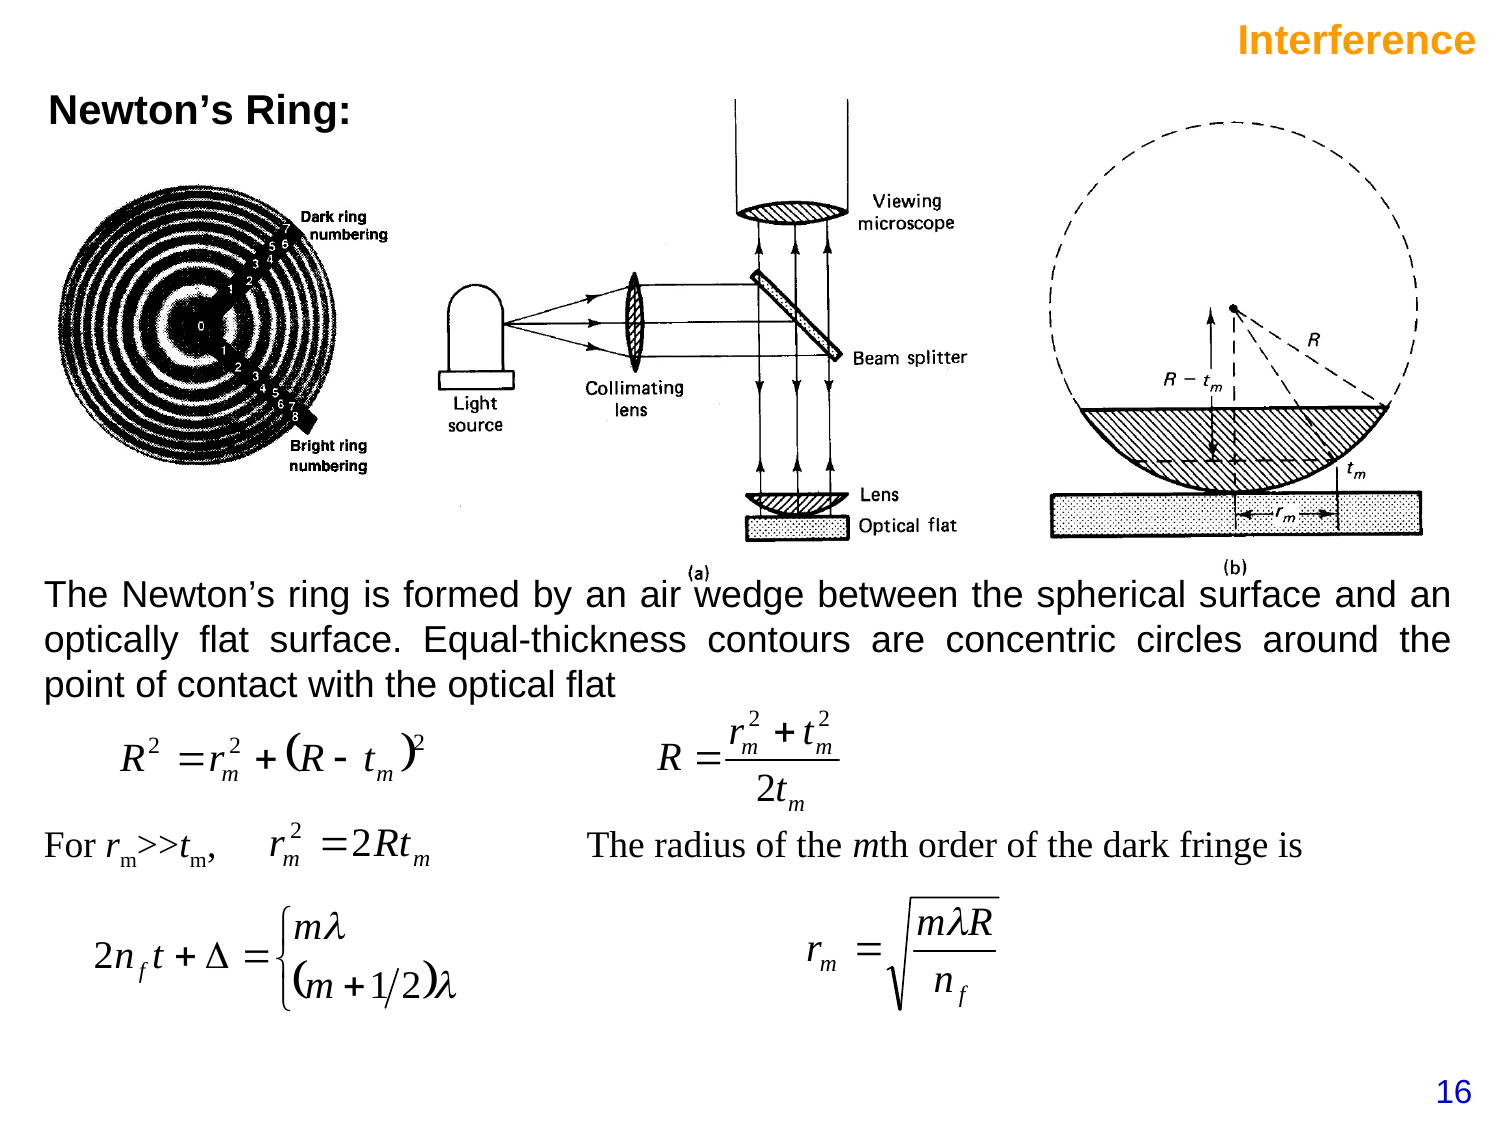

Interference
Newton’s Ring:
The Newton’s ring is formed by an air wedge between the spherical surface and an optically flat surface. Equal-thickness contours are concentric circles around the point of contact with the optical flat
For rm>>tm, The radius of the mth order of the dark fringe is